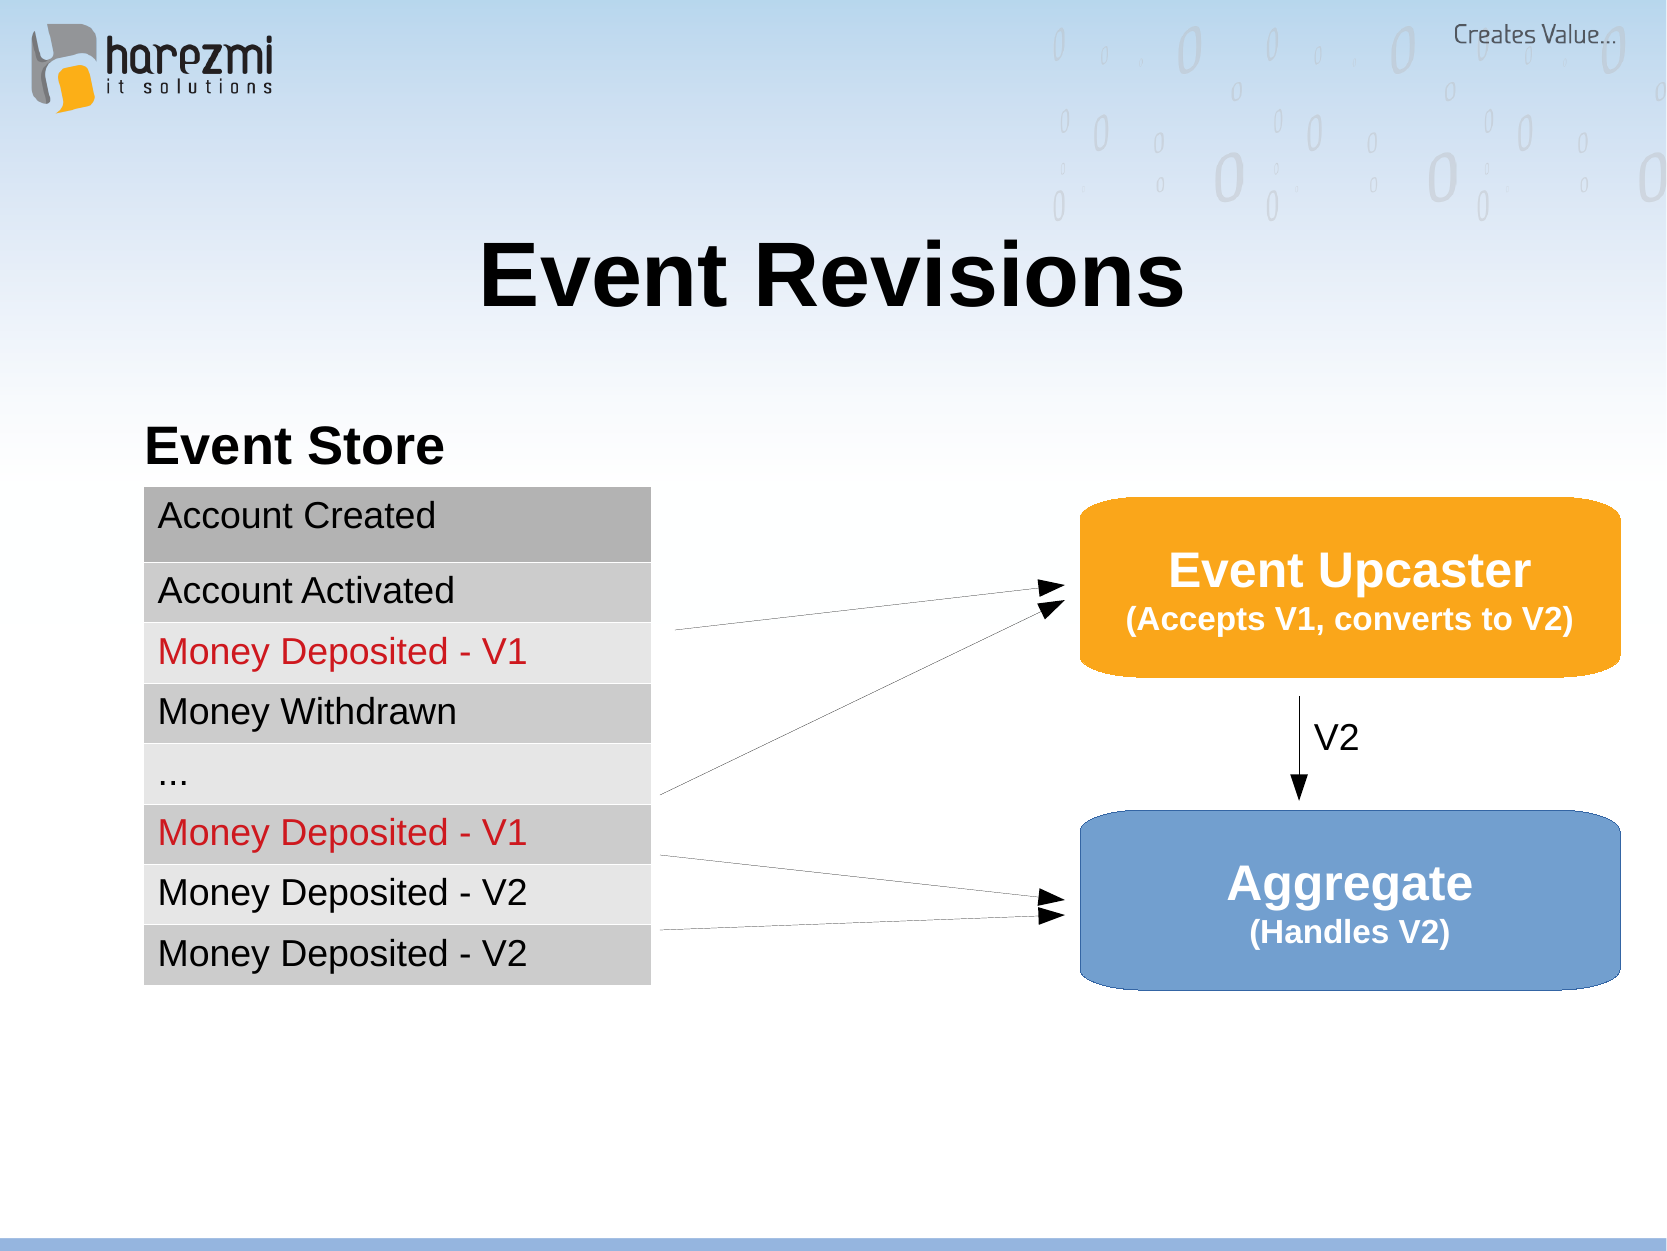

Event Revisions
Event Store
| Account Created |
| --- |
| Account Activated |
| Money Deposited - V1 |
| Money Withdrawn |
| ... |
| Money Deposited - V1 |
| Money Deposited - V2 |
| Money Deposited - V2 |
Event Upcaster
(Accepts V1, converts to V2)
V2
Aggregate
(Handles V2)